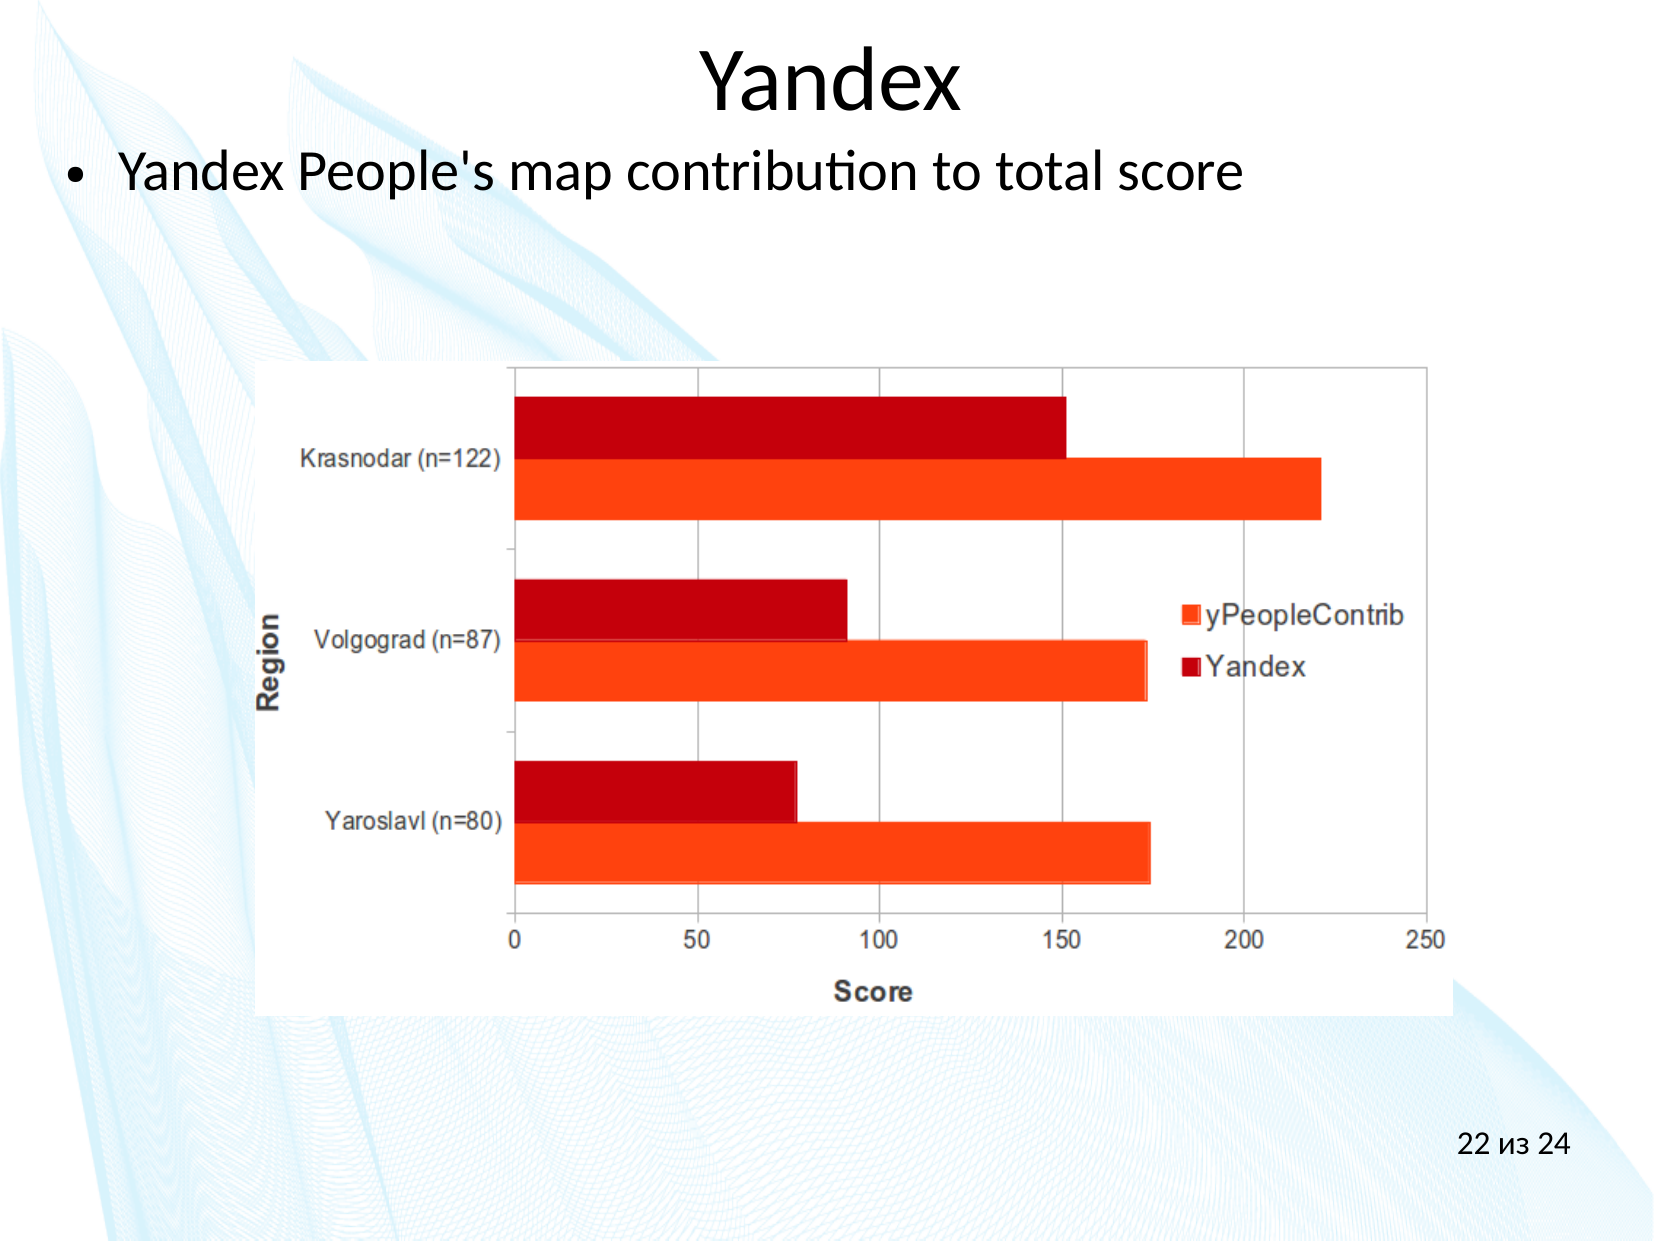

# Yandex
Yandex People's map contribution to total score
22